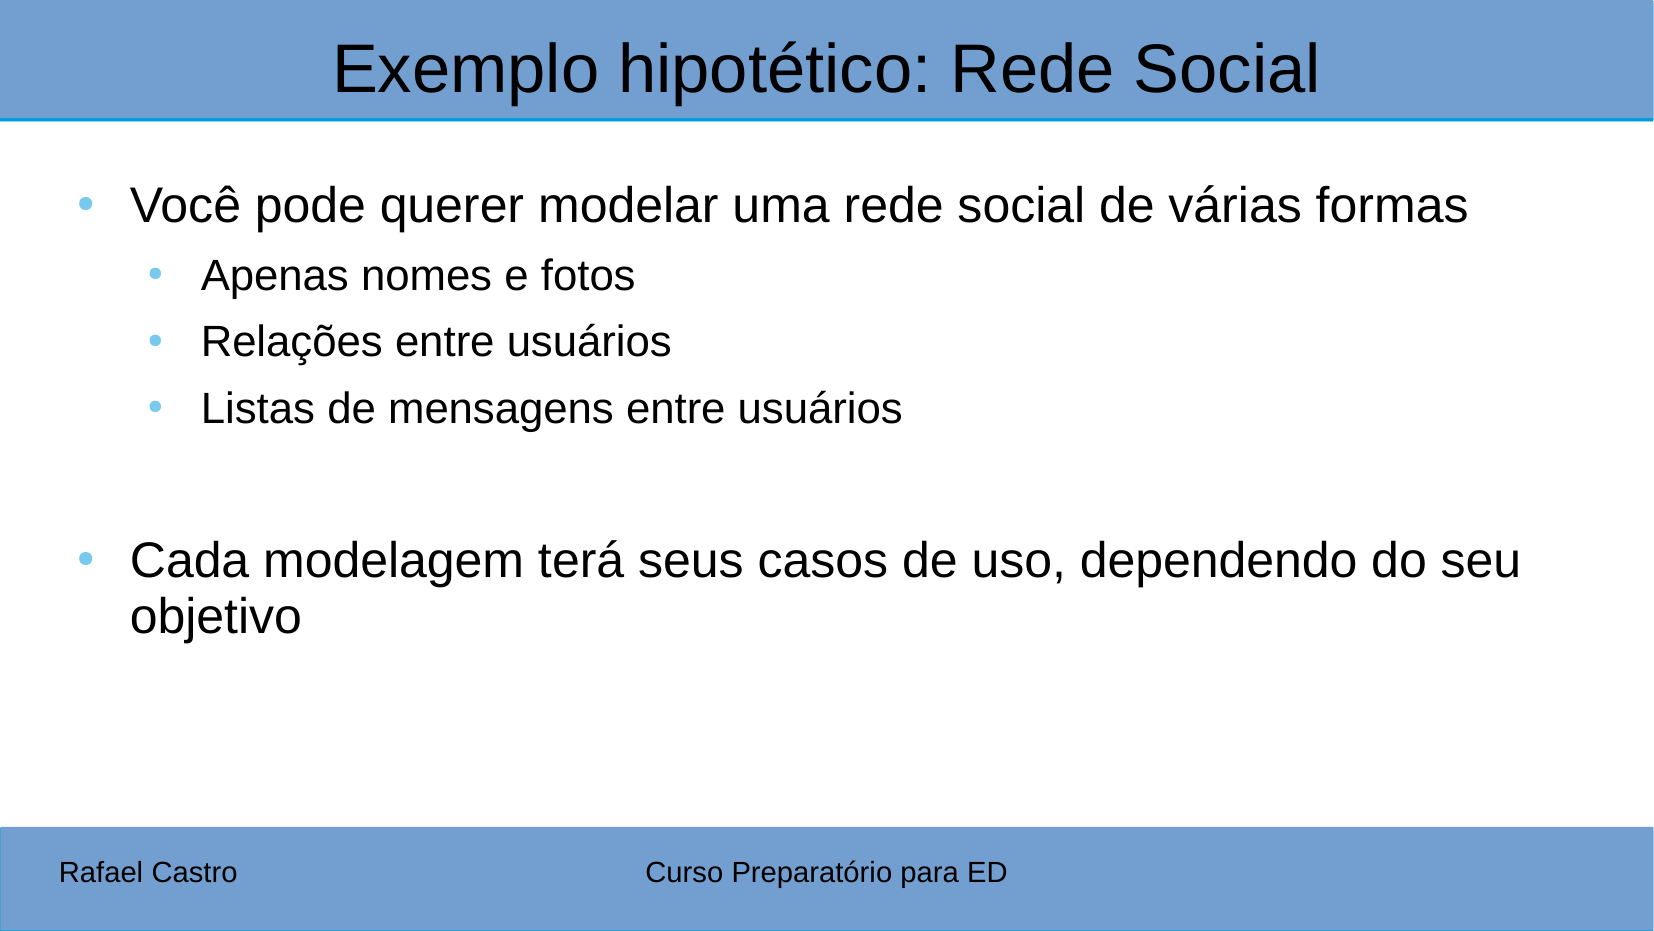

# Exemplo hipotético: Rede Social
Você pode querer modelar uma rede social de várias formas
Apenas nomes e fotos
Relações entre usuários
Listas de mensagens entre usuários
Cada modelagem terá seus casos de uso, dependendo do seu objetivo
Curso Preparatório para ED